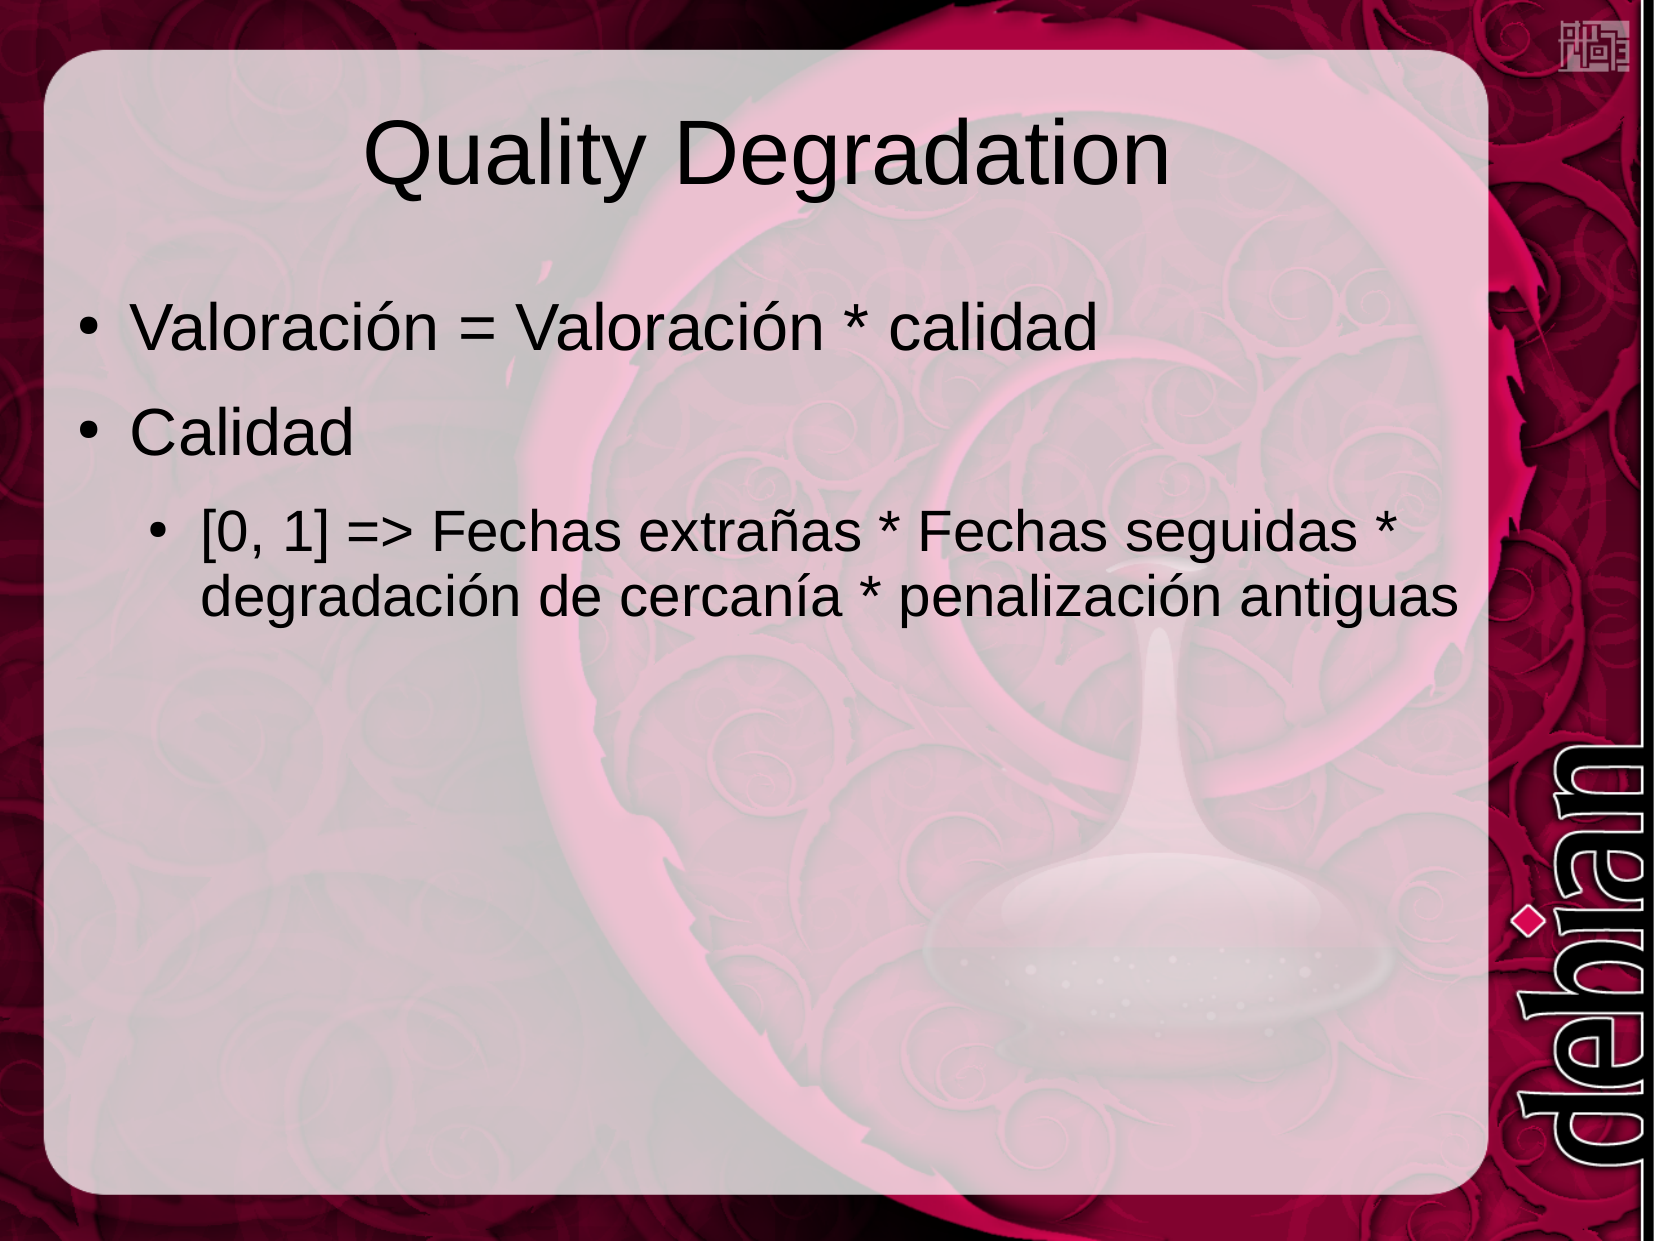

# Quality Degradation
Valoración = Valoración * calidad
Calidad
[0, 1] => Fechas extrañas * Fechas seguidas * degradación de cercanía * penalización antiguas